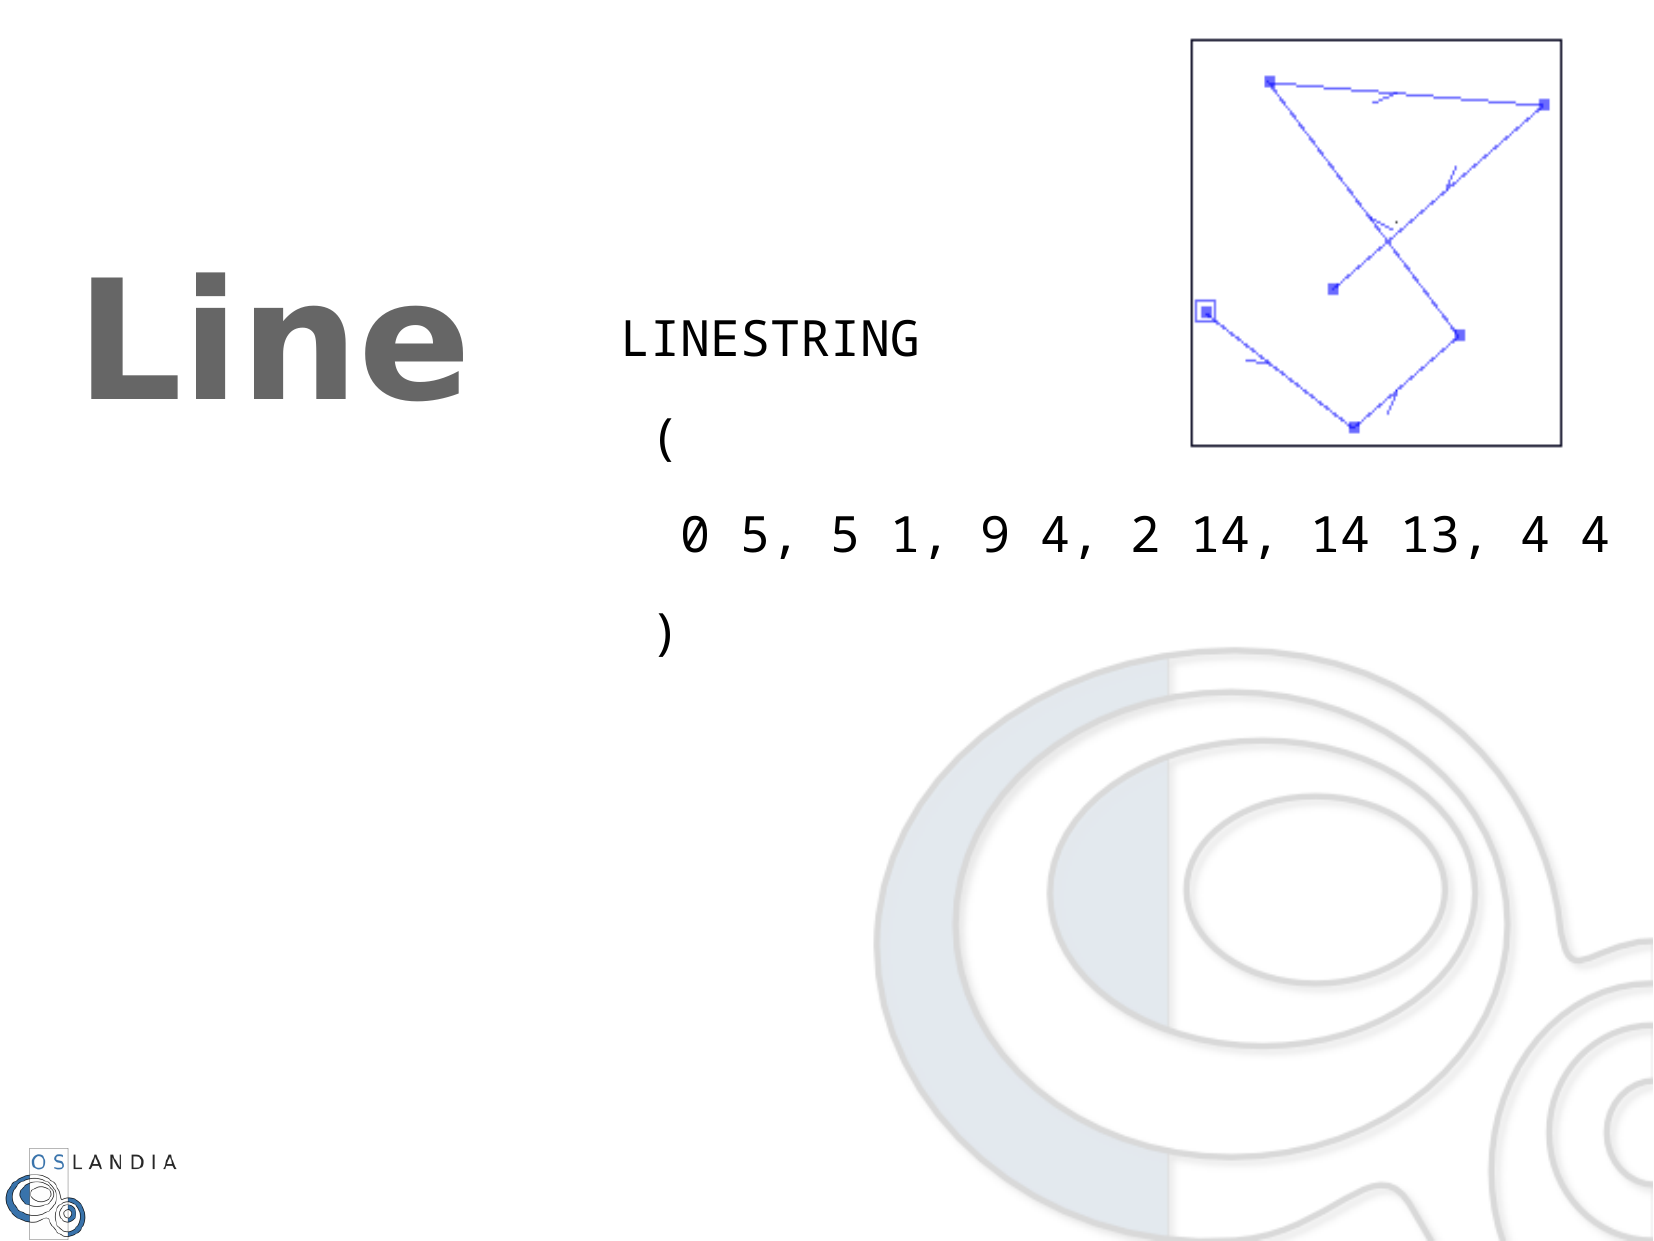

# Line
LINESTRING
 (
 0 5, 5 1, 9 4, 2 14, 14 13, 4 4
 )